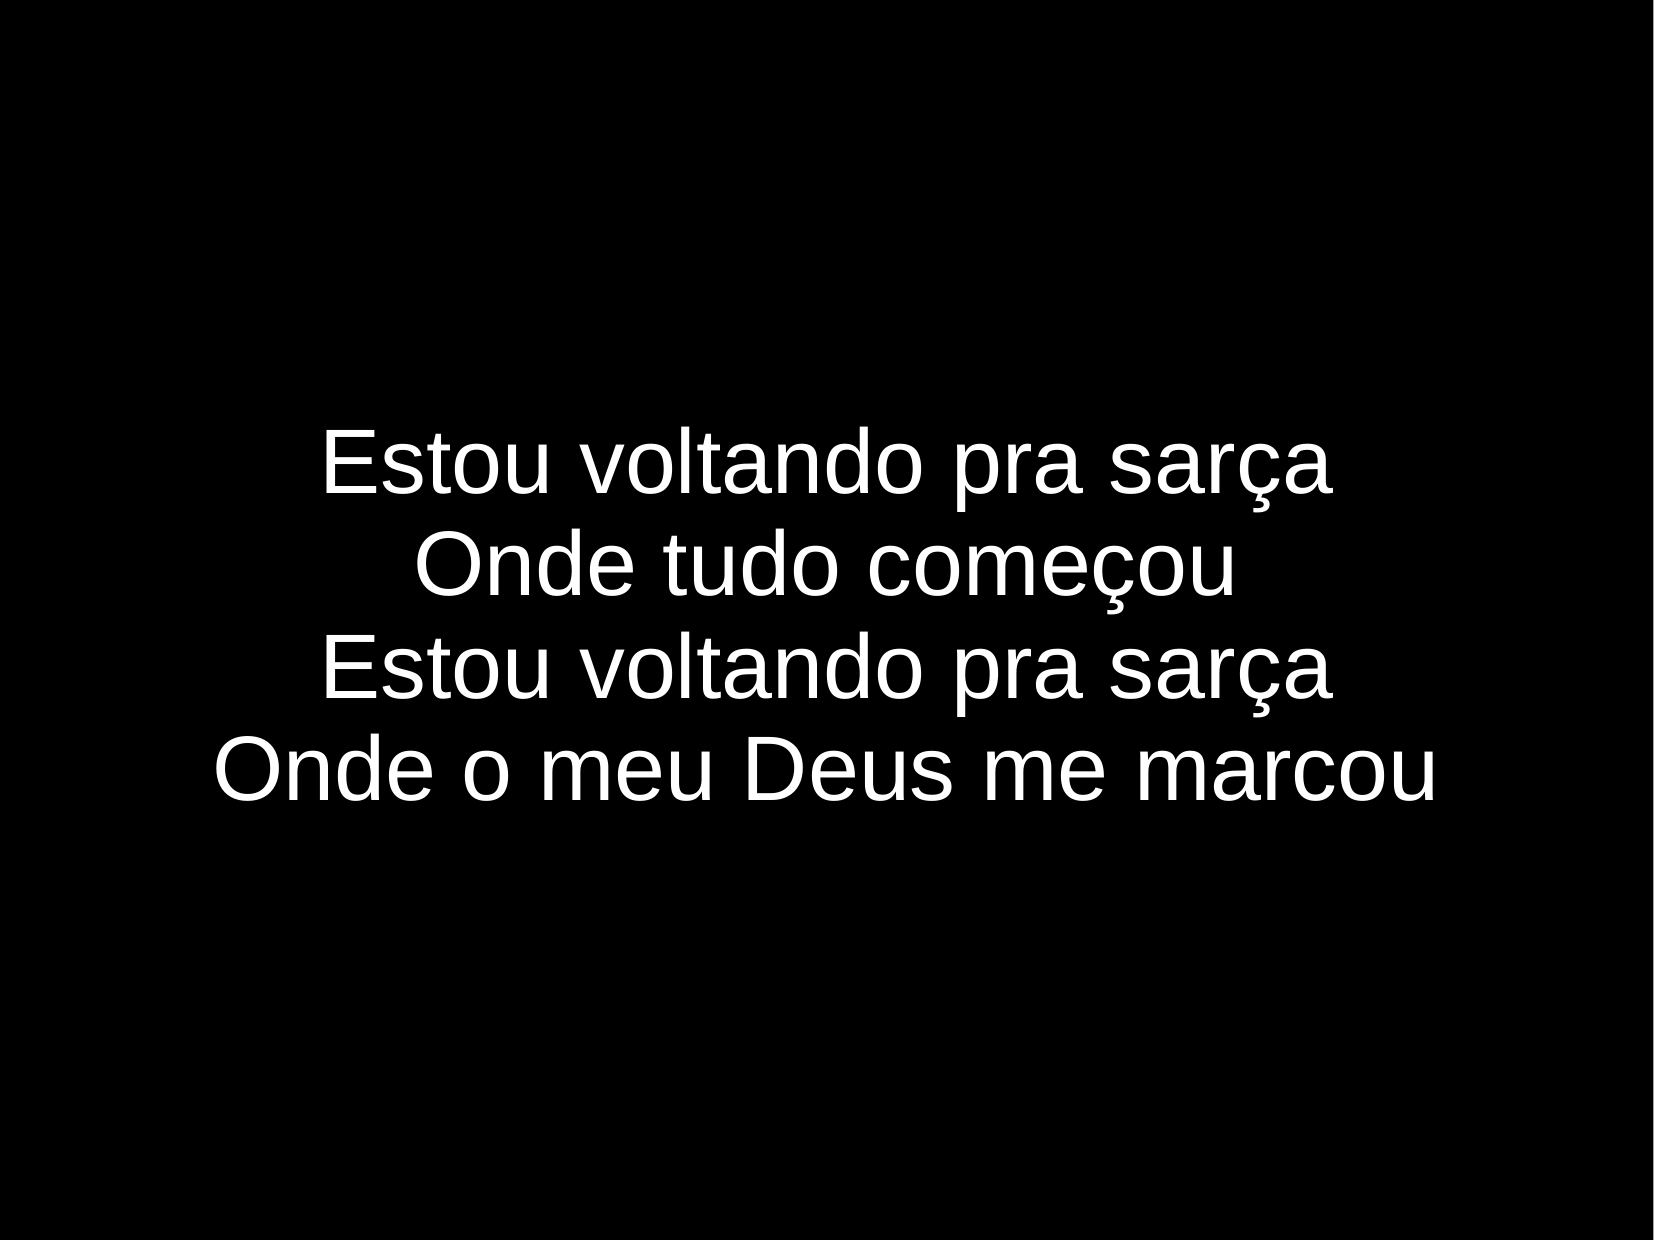

# Estou voltando pra sarça
Onde tudo começou
Estou voltando pra sarça
Onde o meu Deus me marcou